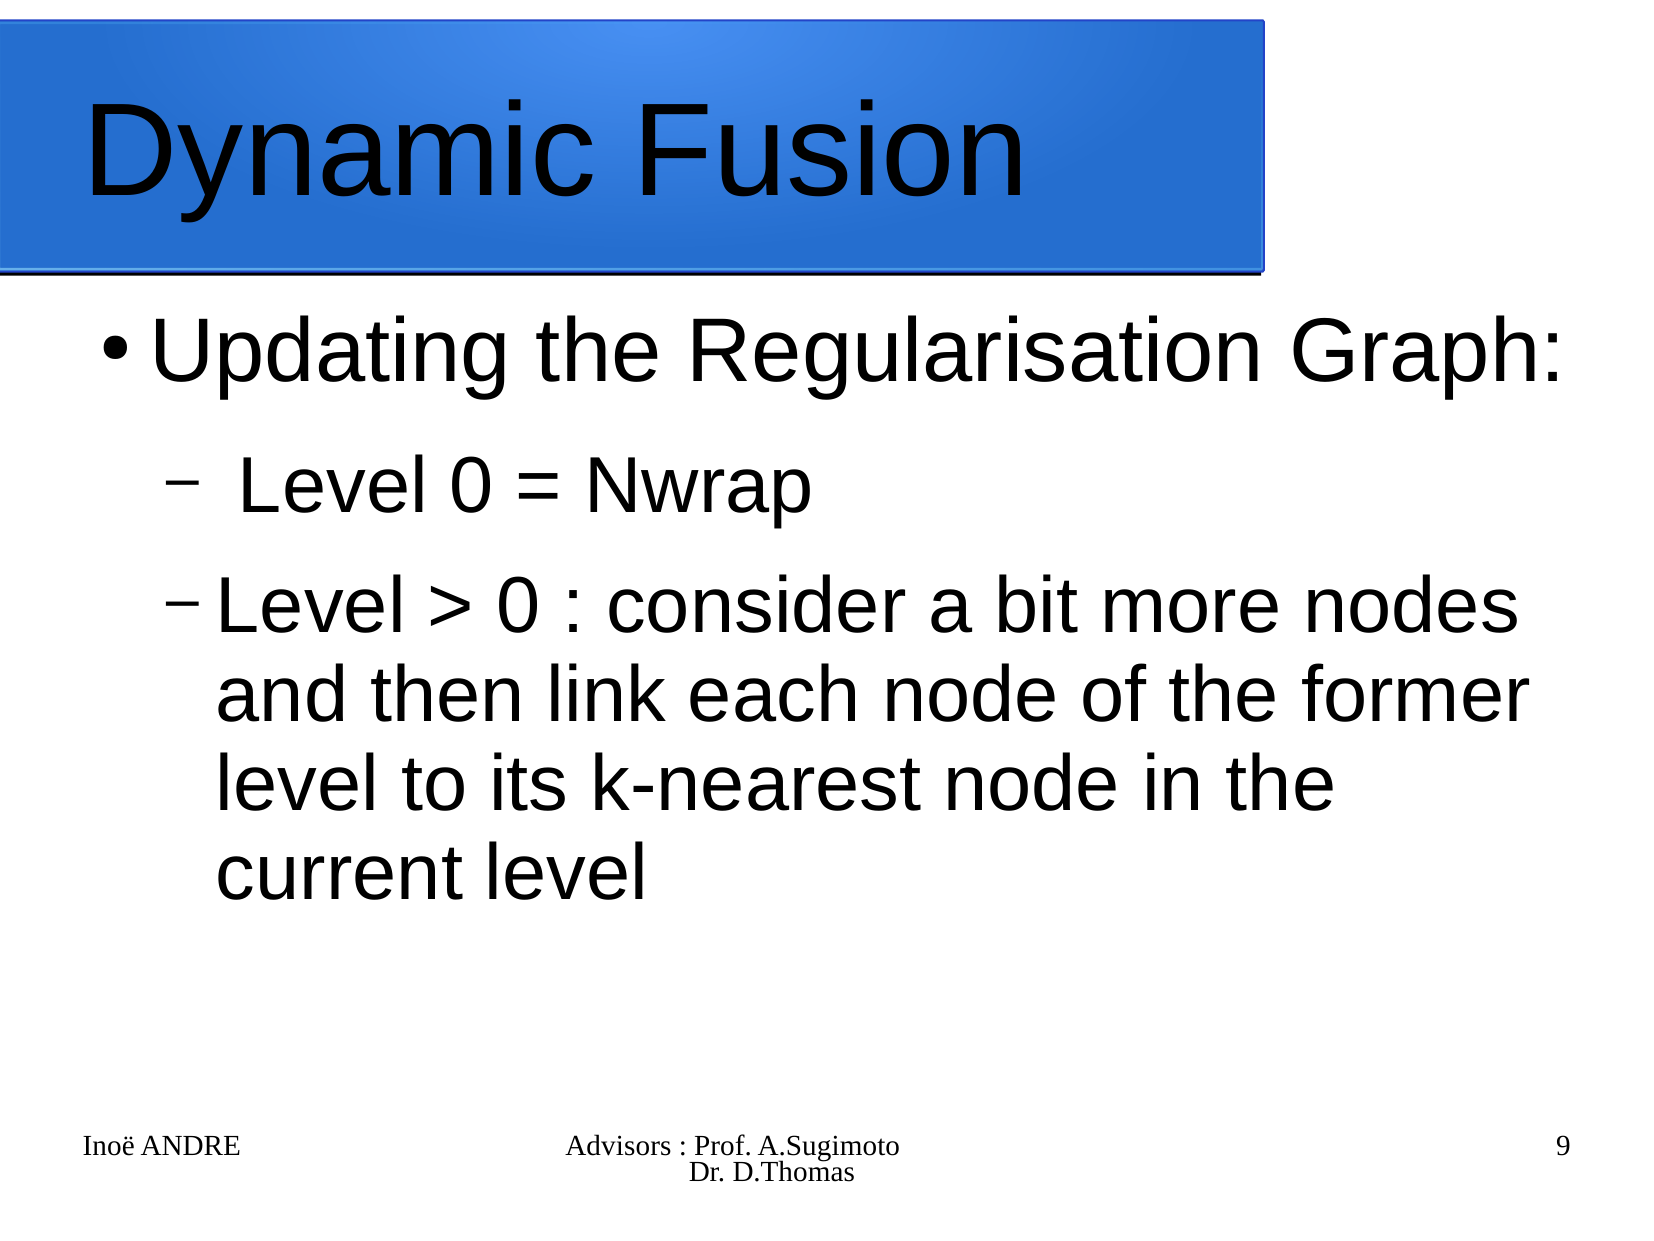

# Dynamic Fusion
Updating the Regularisation Graph:
 Level 0 = Nwrap
Level > 0 : consider a bit more nodes and then link each node of the former level to its k-nearest node in the current level
Inoë ANDRE
Advisors : Prof. A.Sugimoto Dr. D.Thomas
9